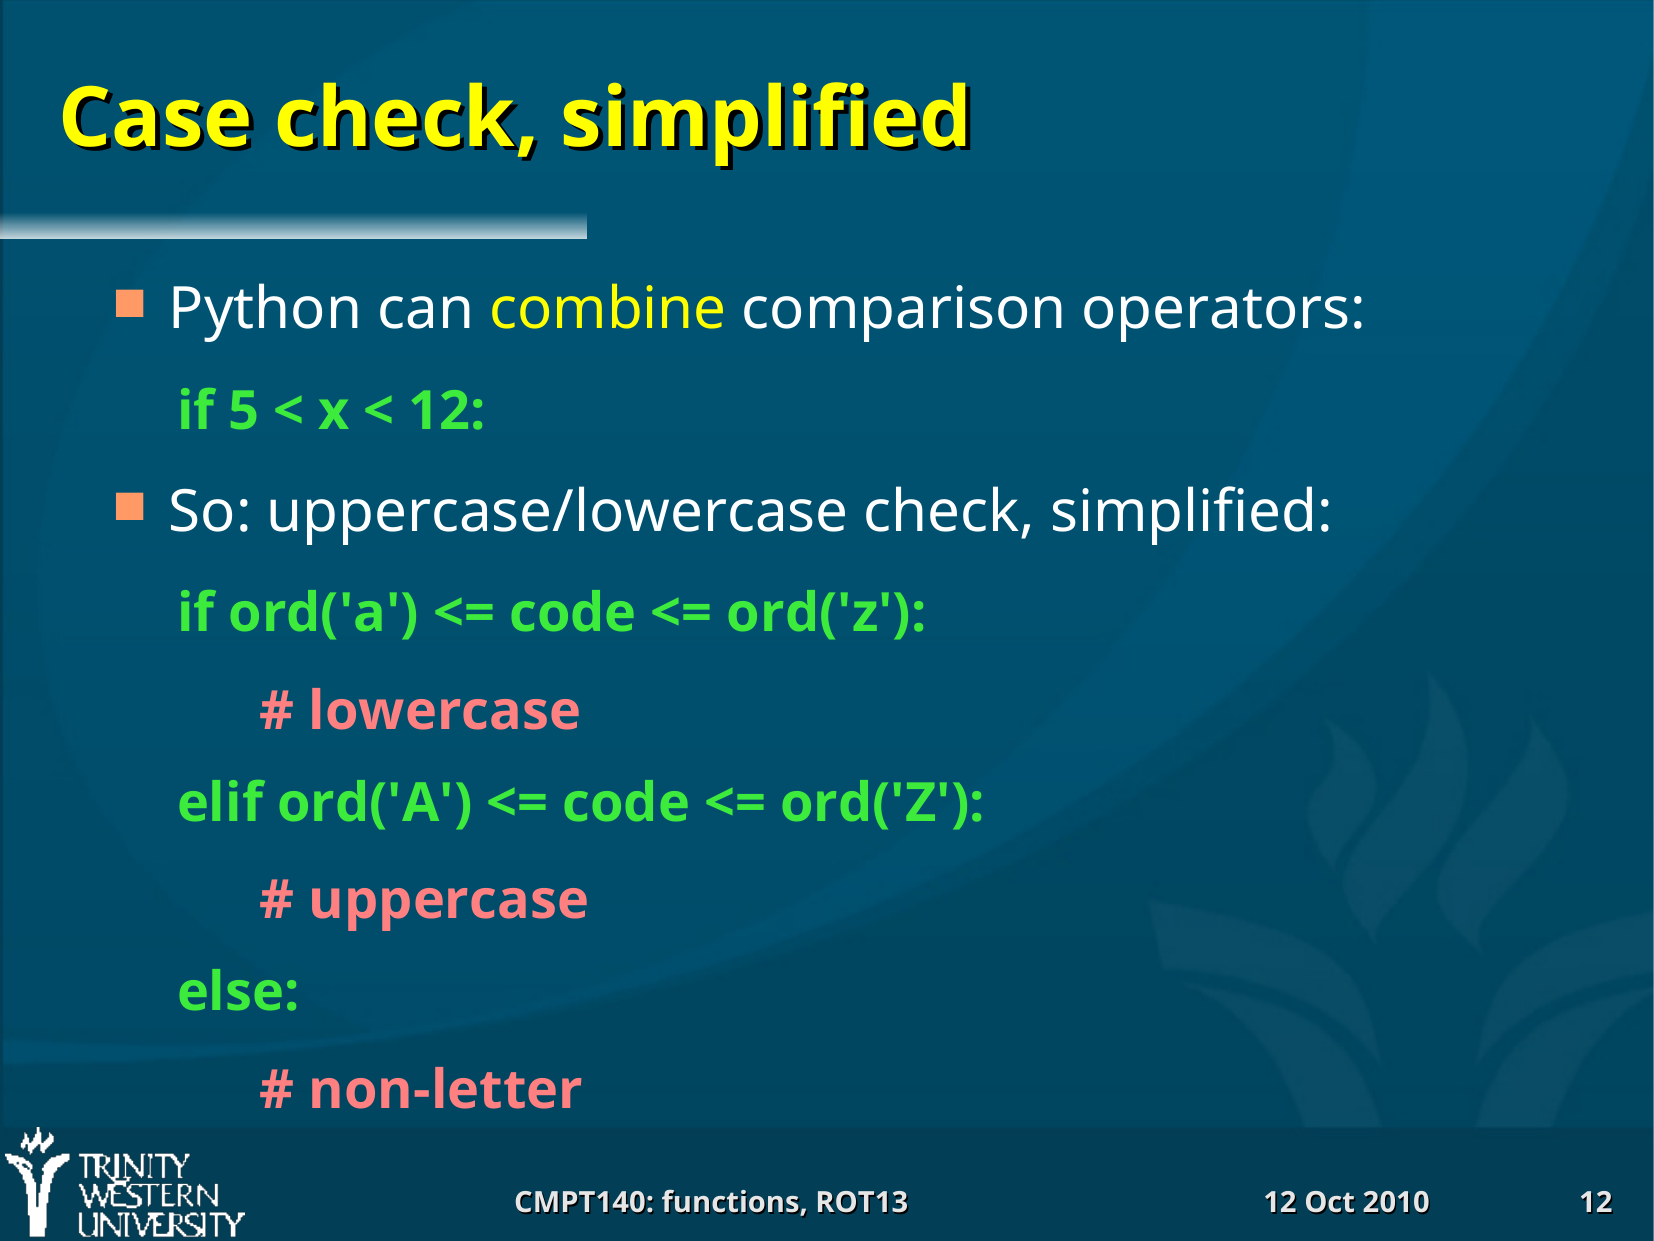

# Case check, simplified
Python can combine comparison operators:
if 5 < x < 12:
So: uppercase/lowercase check, simplified:
if ord('a') <= code <= ord('z'):
# lowercase
elif ord('A') <= code <= ord('Z'):
# uppercase
else:
# non-letter
CMPT140: functions, ROT13
12 Oct 2010
12